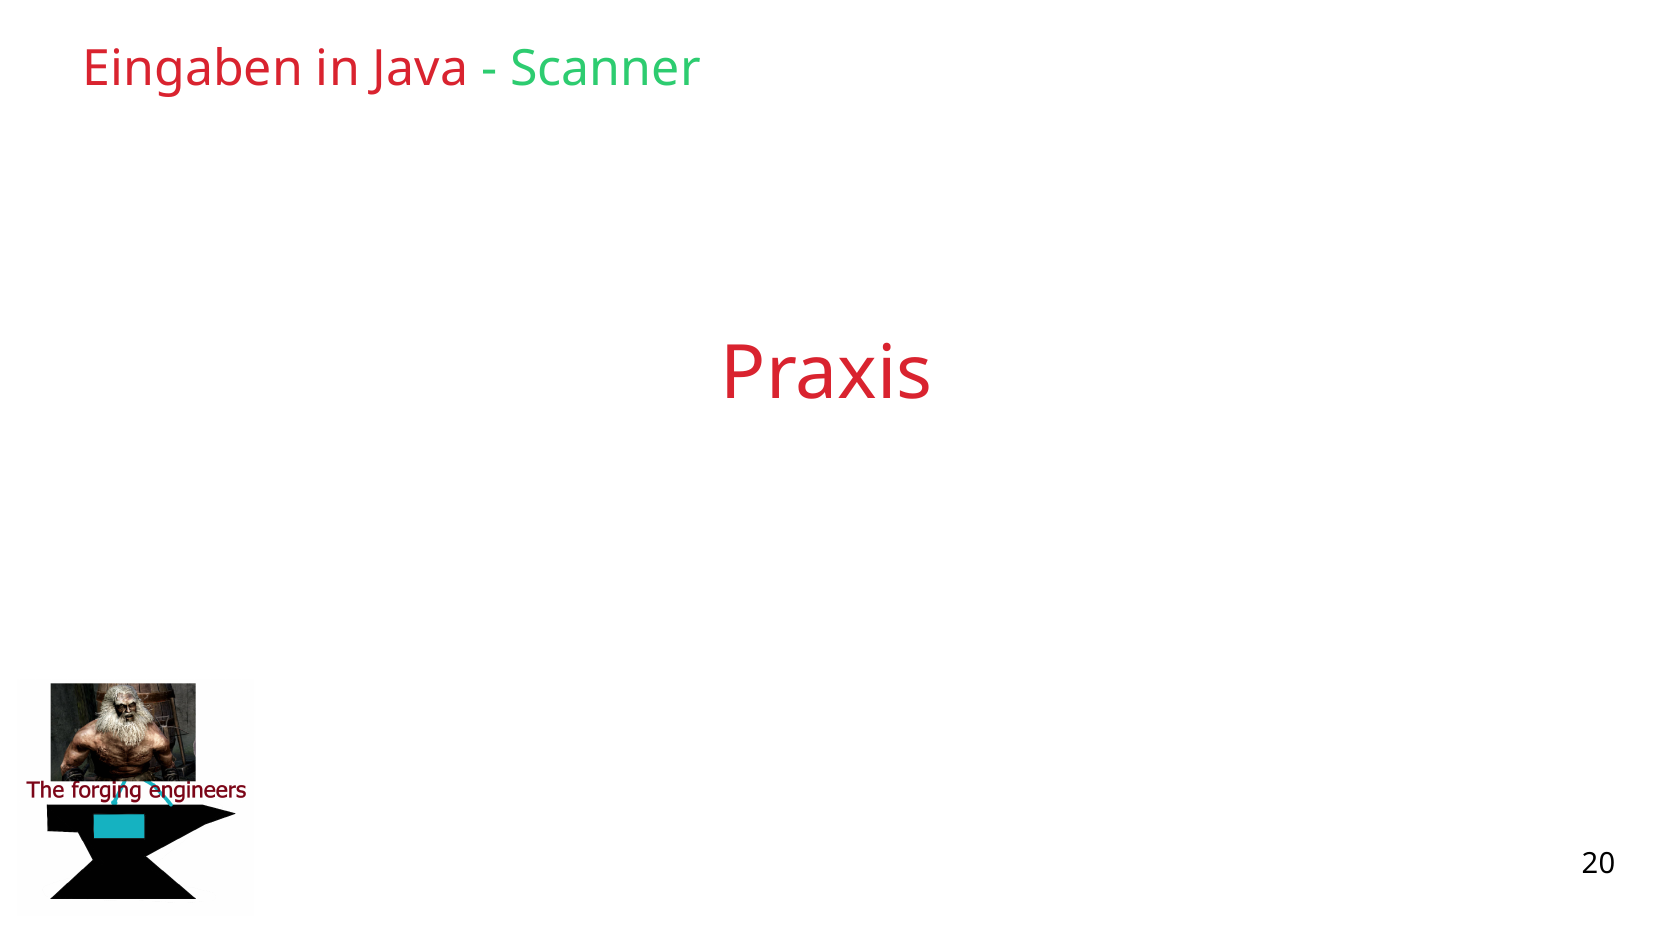

# Eingaben in Java - Scanner
Praxis